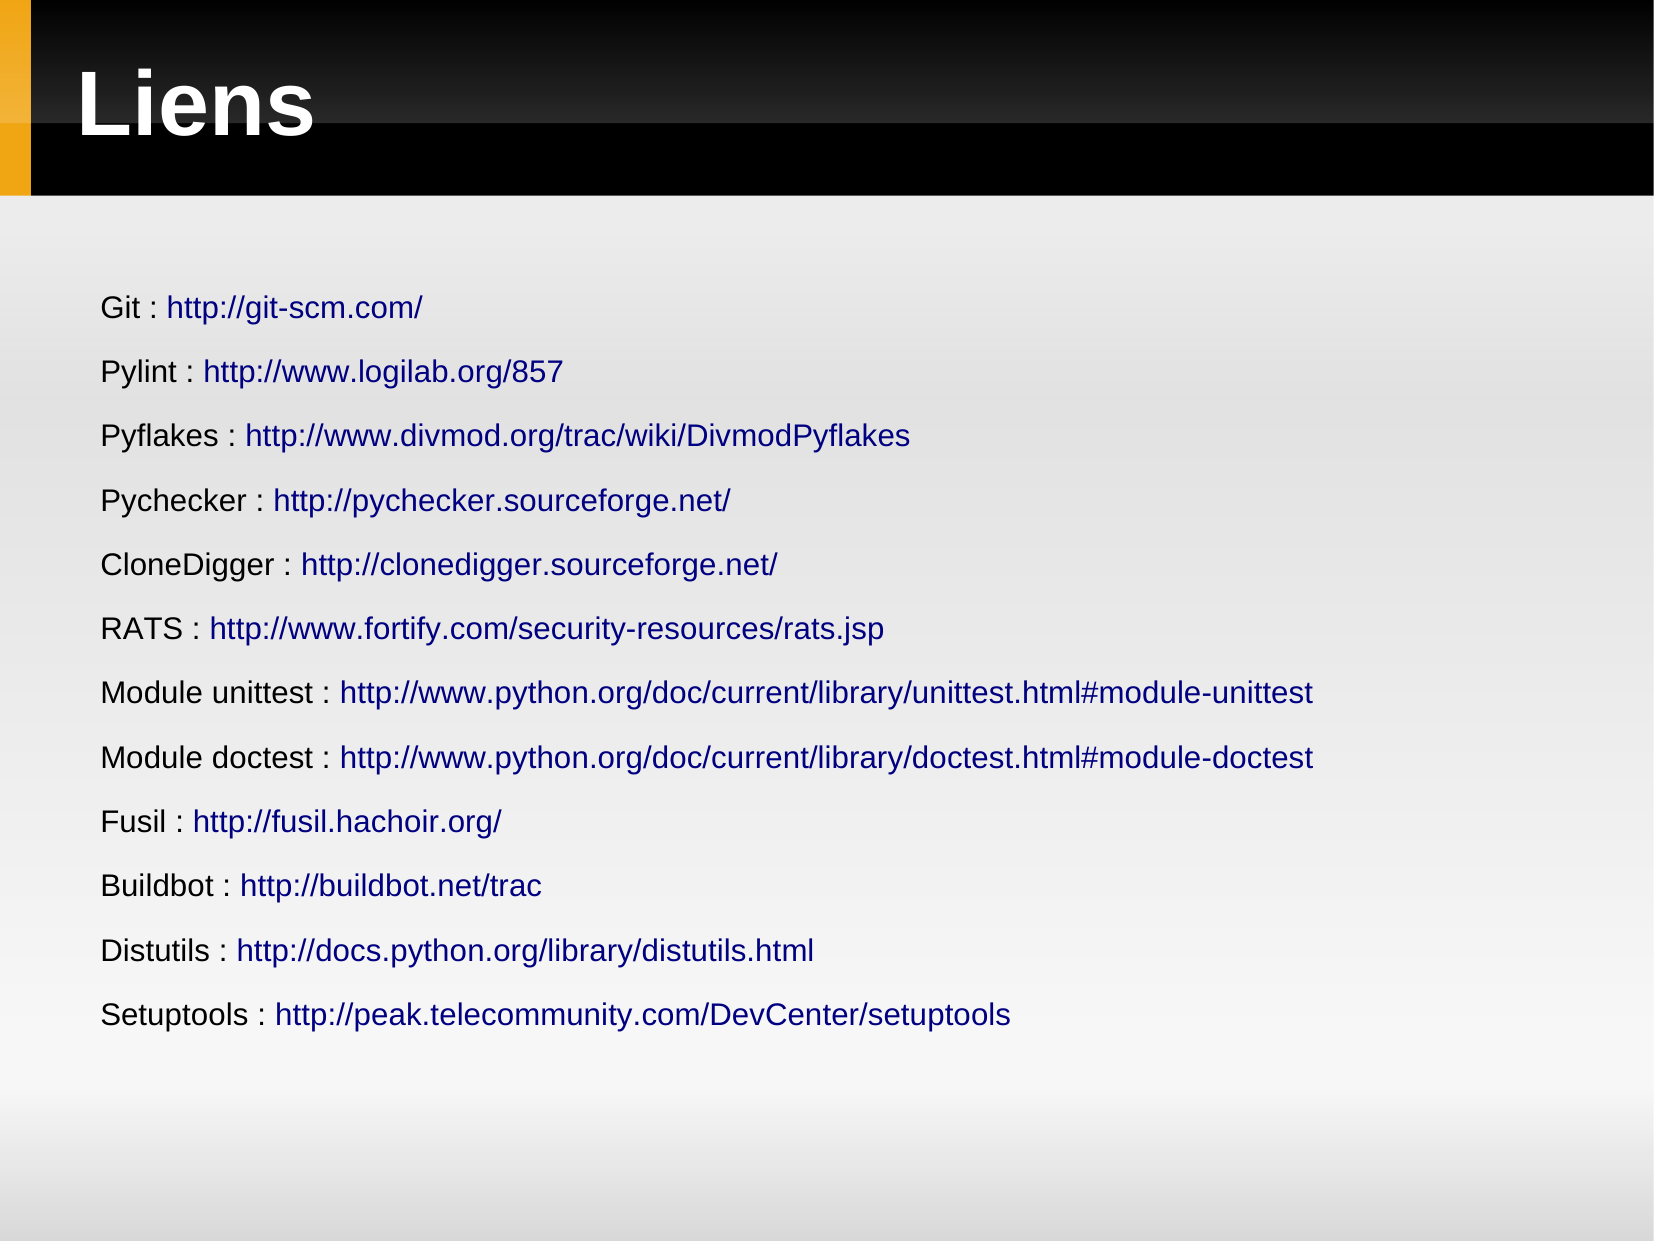

# Liens
Git : http://git-scm.com/
Pylint : http://www.logilab.org/857
Pyflakes : http://www.divmod.org/trac/wiki/DivmodPyflakes
Pychecker : http://pychecker.sourceforge.net/
CloneDigger : http://clonedigger.sourceforge.net/
RATS : http://www.fortify.com/security-resources/rats.jsp
Module unittest : http://www.python.org/doc/current/library/unittest.html#module-unittest
Module doctest : http://www.python.org/doc/current/library/doctest.html#module-doctest
Fusil : http://fusil.hachoir.org/
Buildbot : http://buildbot.net/trac
Distutils : http://docs.python.org/library/distutils.html
Setuptools : http://peak.telecommunity.com/DevCenter/setuptools